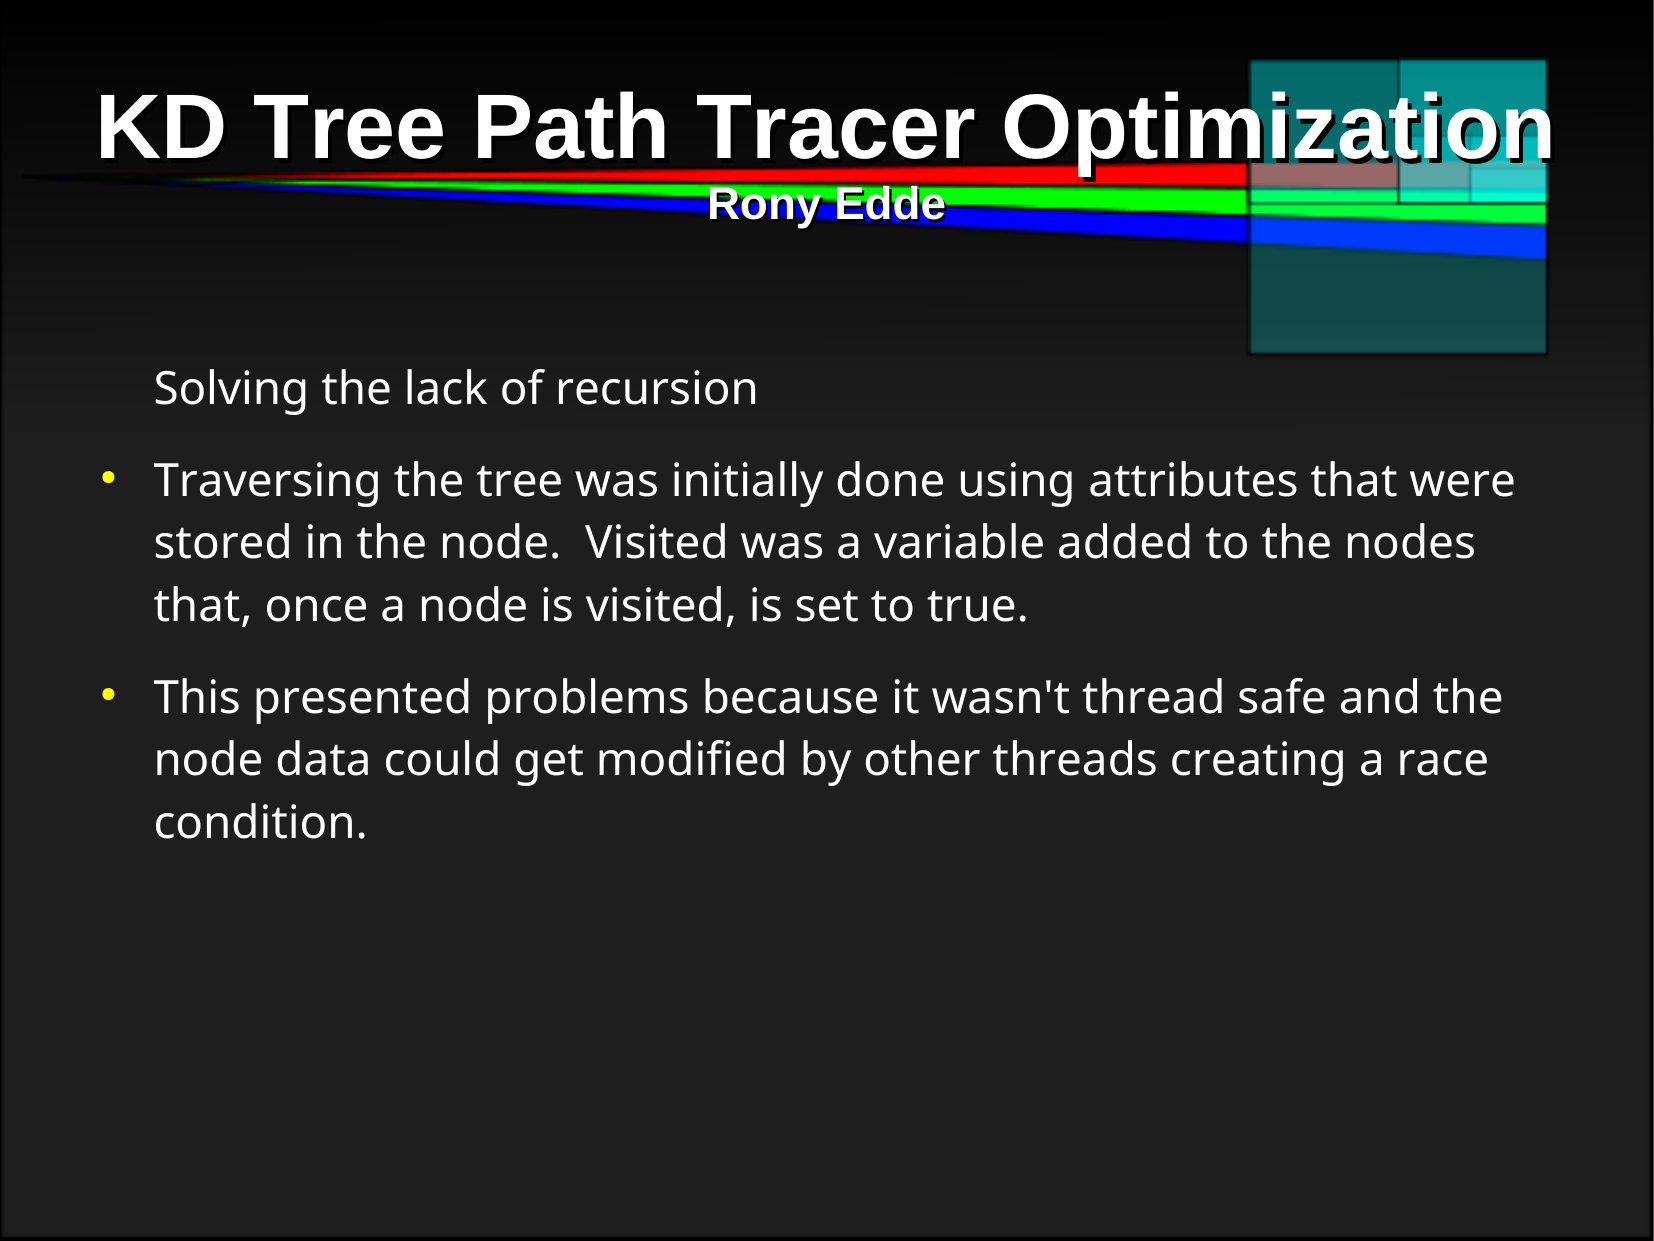

KD Tree Path Tracer Optimization
Rony Edde
# Solving the lack of recursion
Traversing the tree was initially done using attributes that were stored in the node. Visited was a variable added to the nodes that, once a node is visited, is set to true.
This presented problems because it wasn't thread safe and the node data could get modified by other threads creating a race condition.